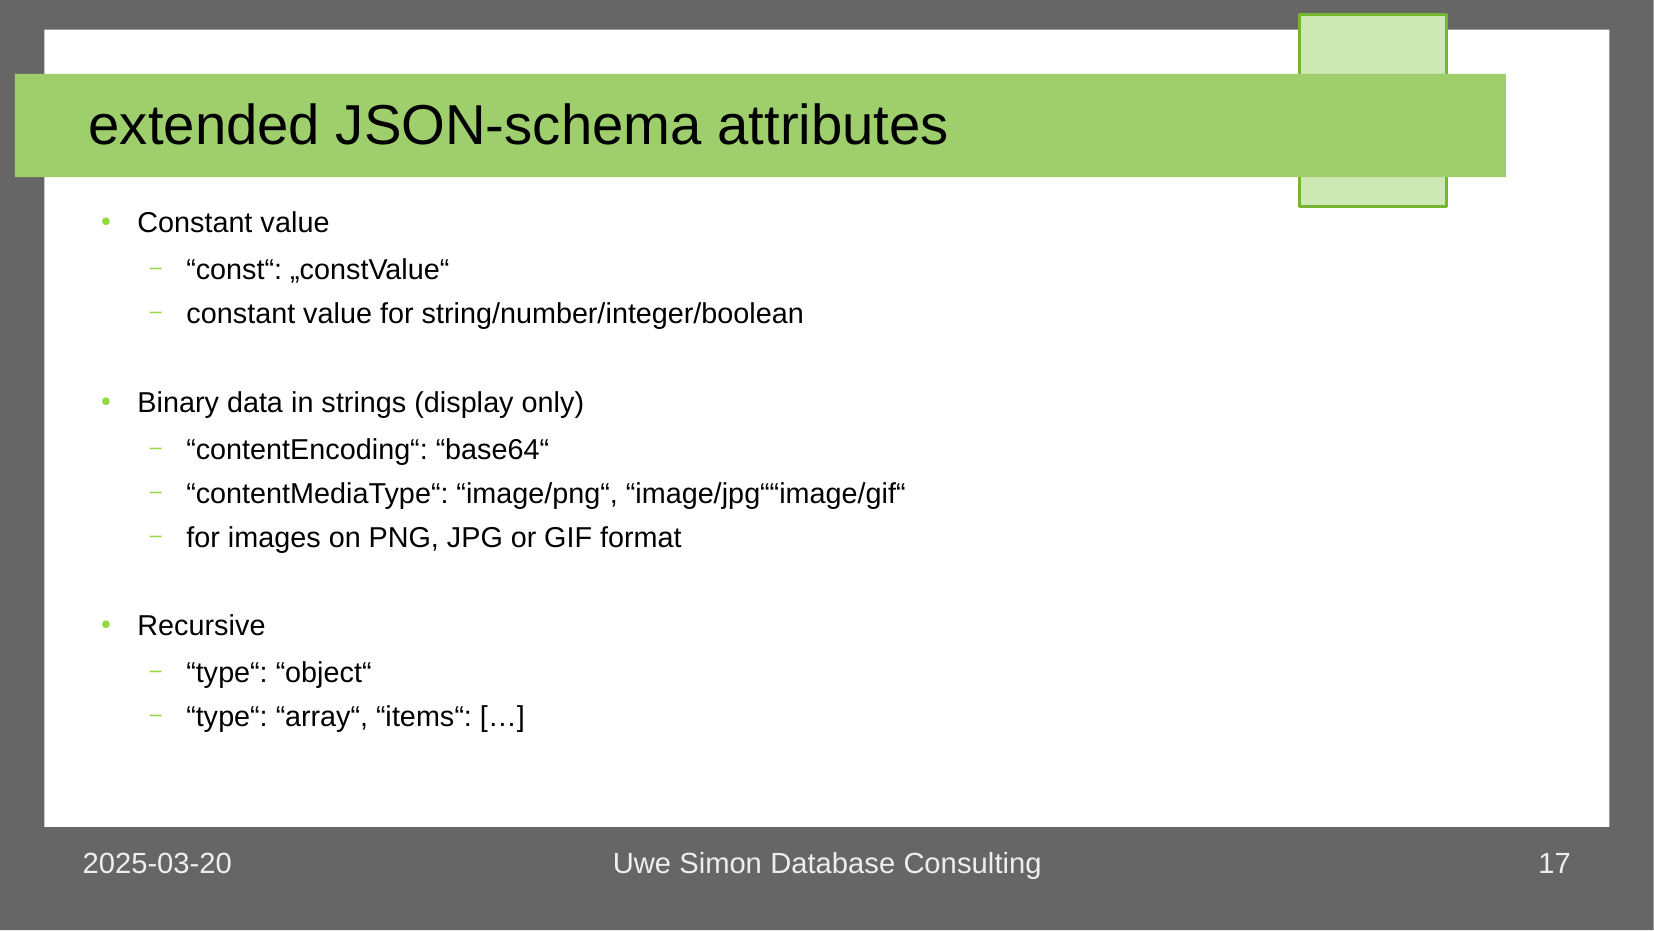

# extended JSON-schema attributes
Constant value
“const“: „constValue“
constant value for string/number/integer/boolean
Binary data in strings (display only)
“contentEncoding“: “base64“
“contentMediaType“: “image/png“, “image/jpg““image/gif“
for images on PNG, JPG or GIF format
Recursive
“type“: “object“
“type“: “array“, “items“: […]
2024-04-24
Uwe Simon Database Consulting
17